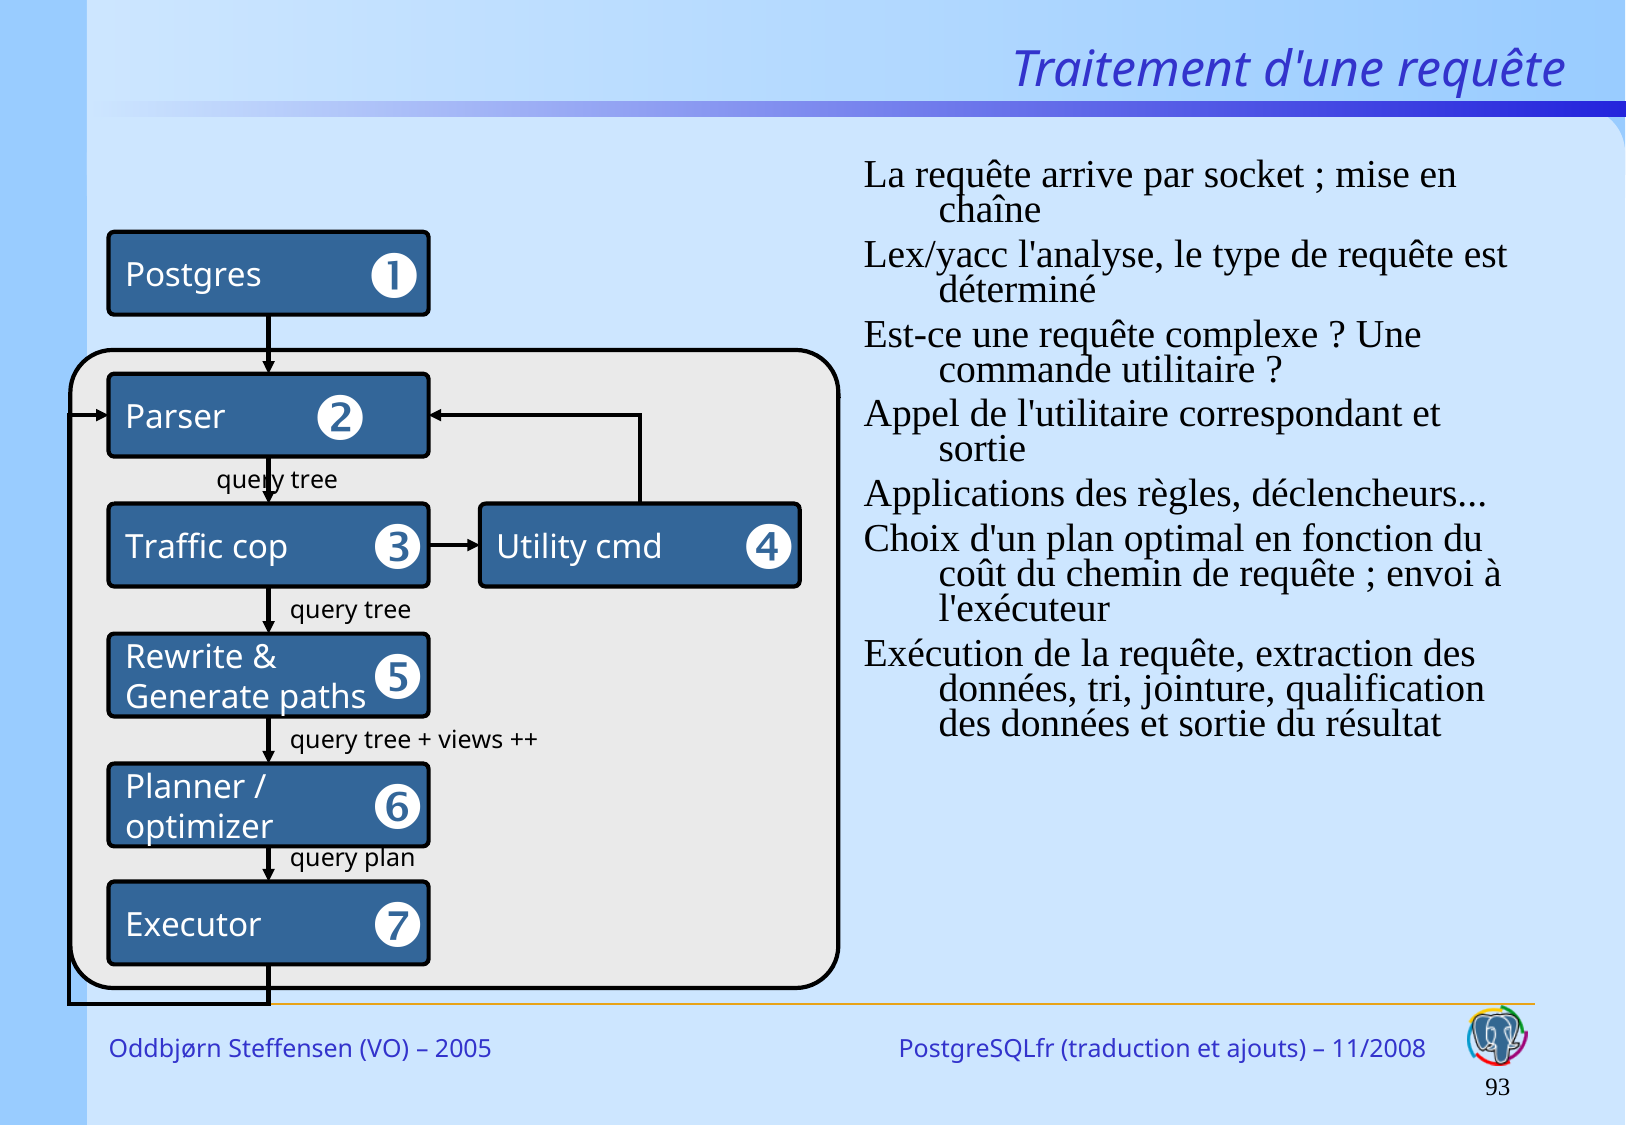

# Traitement d'une requête
La requête arrive par socket ; mise en chaîne
Lex/yacc l'analyse, le type de requête est déterminé
Est-ce une requête complexe ? Une commande utilitaire ?
Appel de l'utilitaire correspondant et sortie
Applications des règles, déclencheurs...
Choix d'un plan optimal en fonction du coût du chemin de requête ; envoi à l'exécuteur
Exécution de la requête, extraction des données, tri, jointure, qualification des données et sortie du résultat
Postgres


Parser
query tree


Traffic cop
Utility cmd
query tree

Rewrite &
Generate paths
query tree + views ++

Planner /
optimizer
query plan
Executor
